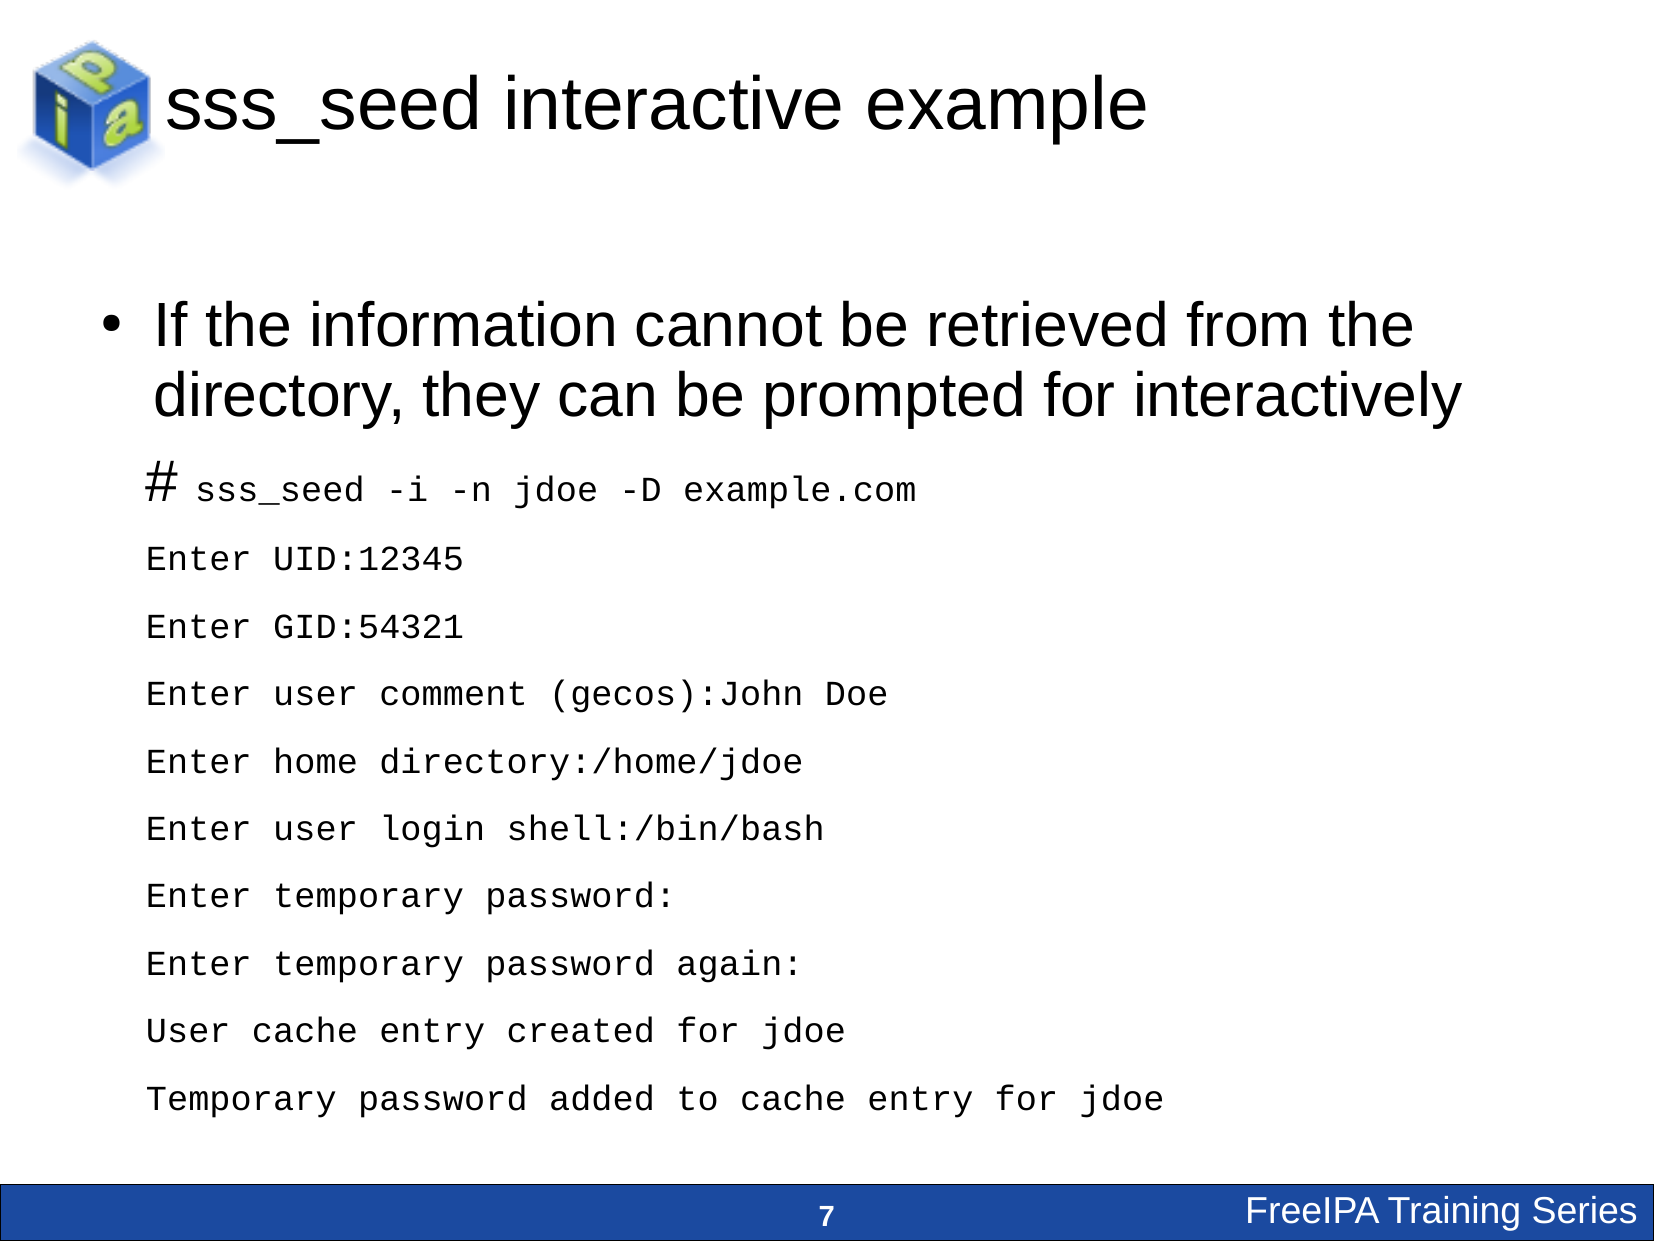

# sss_seed interactive example
If the information cannot be retrieved from the directory, they can be prompted for interactively
# sss_seed -i -n jdoe -D example.com
Enter UID:12345
Enter GID:54321
Enter user comment (gecos):John Doe
Enter home directory:/home/jdoe
Enter user login shell:/bin/bash
Enter temporary password:
Enter temporary password again:
User cache entry created for jdoe
Temporary password added to cache entry for jdoe
7